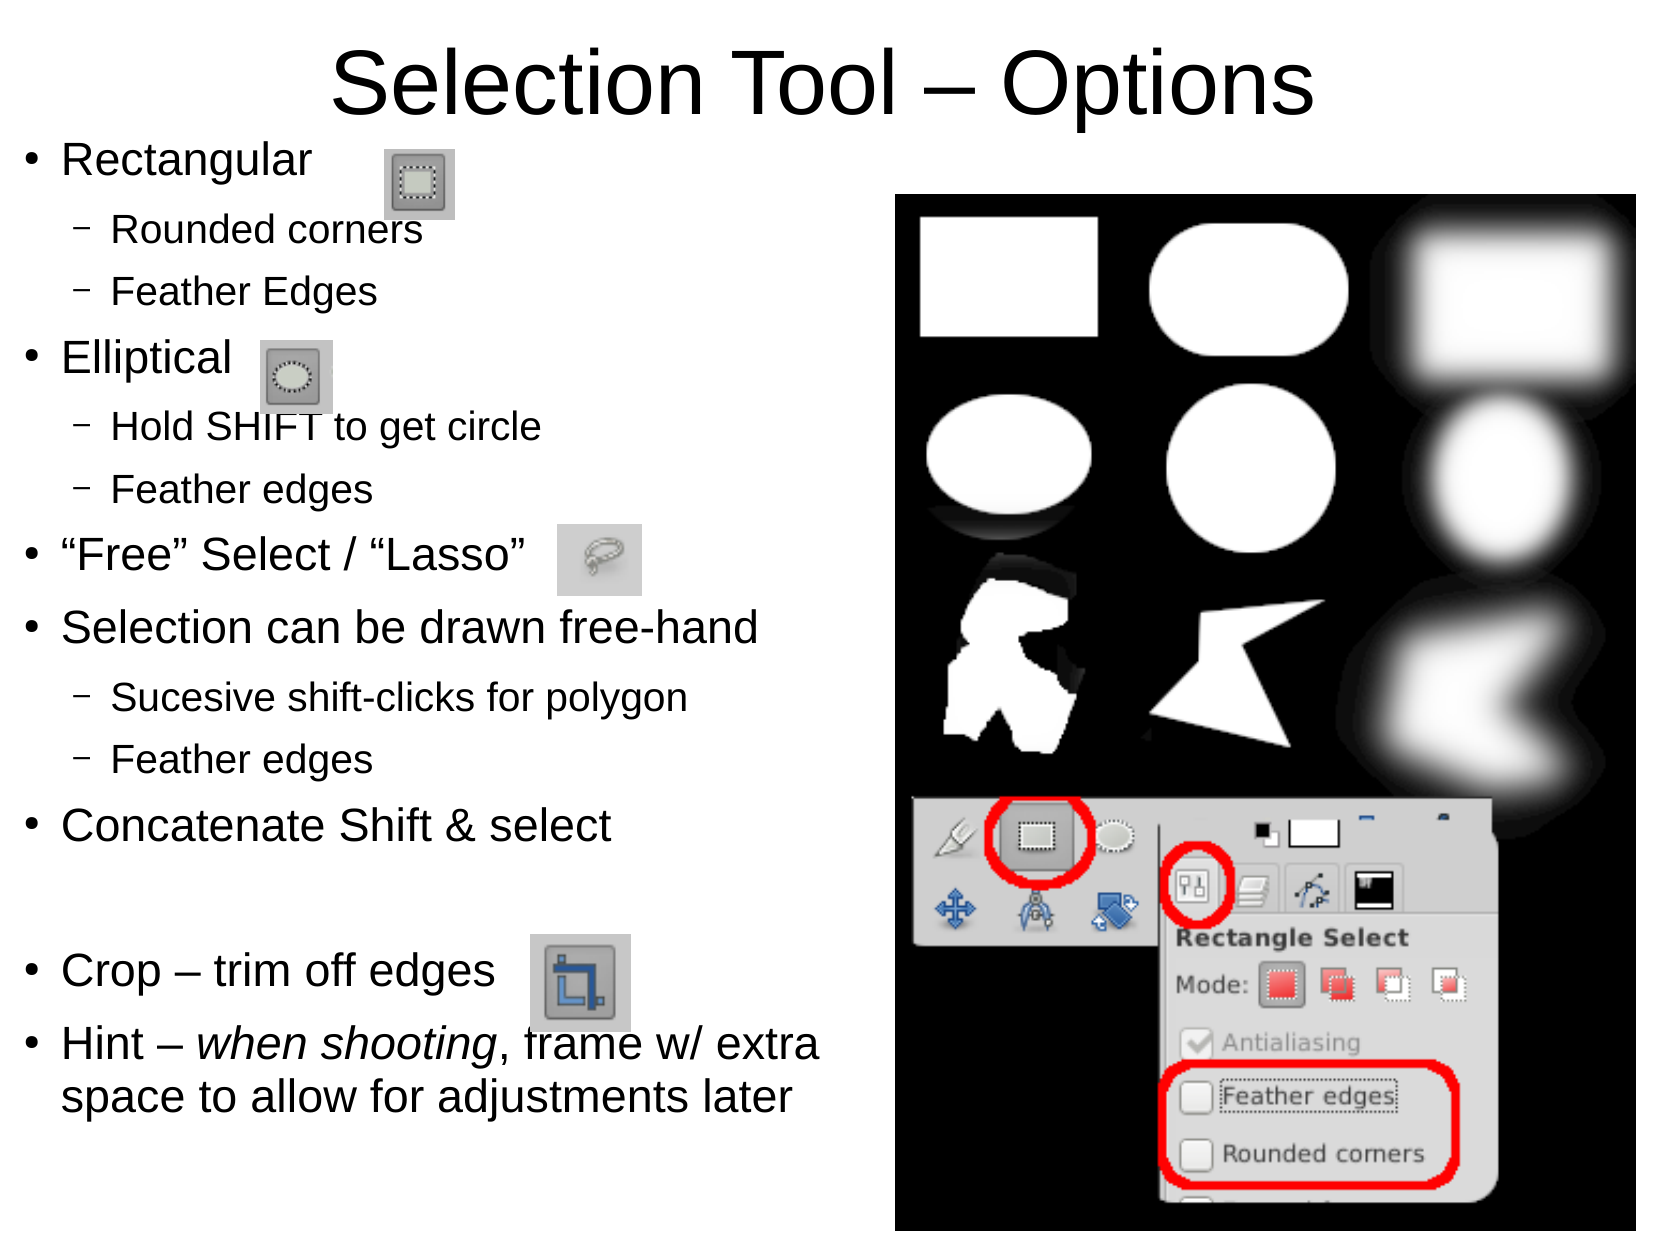

# Selection Tool – Options
Rectangular
Rounded corners
Feather Edges
Elliptical
Hold SHIFT to get circle
Feather edges
“Free” Select / “Lasso”
Selection can be drawn free-hand
Sucesive shift-clicks for polygon
Feather edges
Concatenate Shift & select
Crop – trim off edges
Hint – when shooting, frame w/ extra space to allow for adjustments later
20